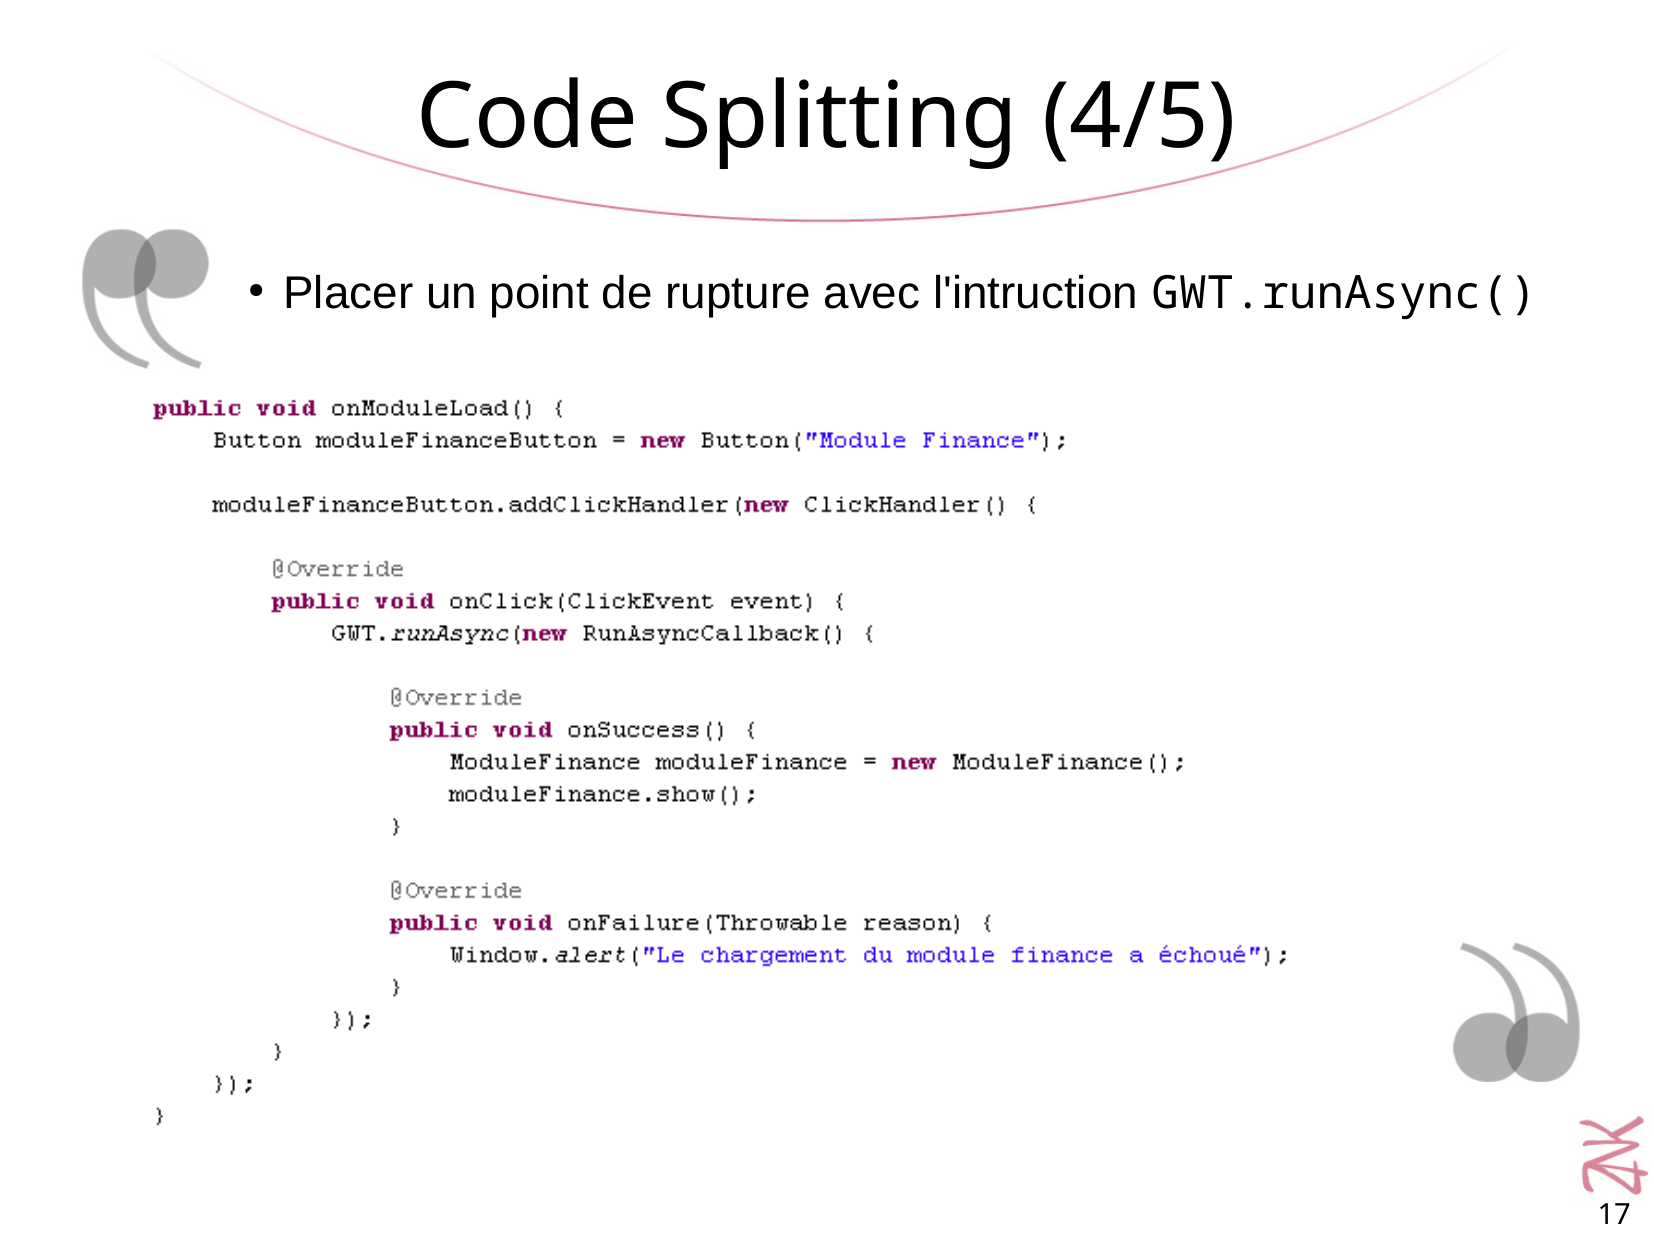

# Code Splitting (4/5)
Placer un point de rupture avec l'intruction GWT.runAsync()
17